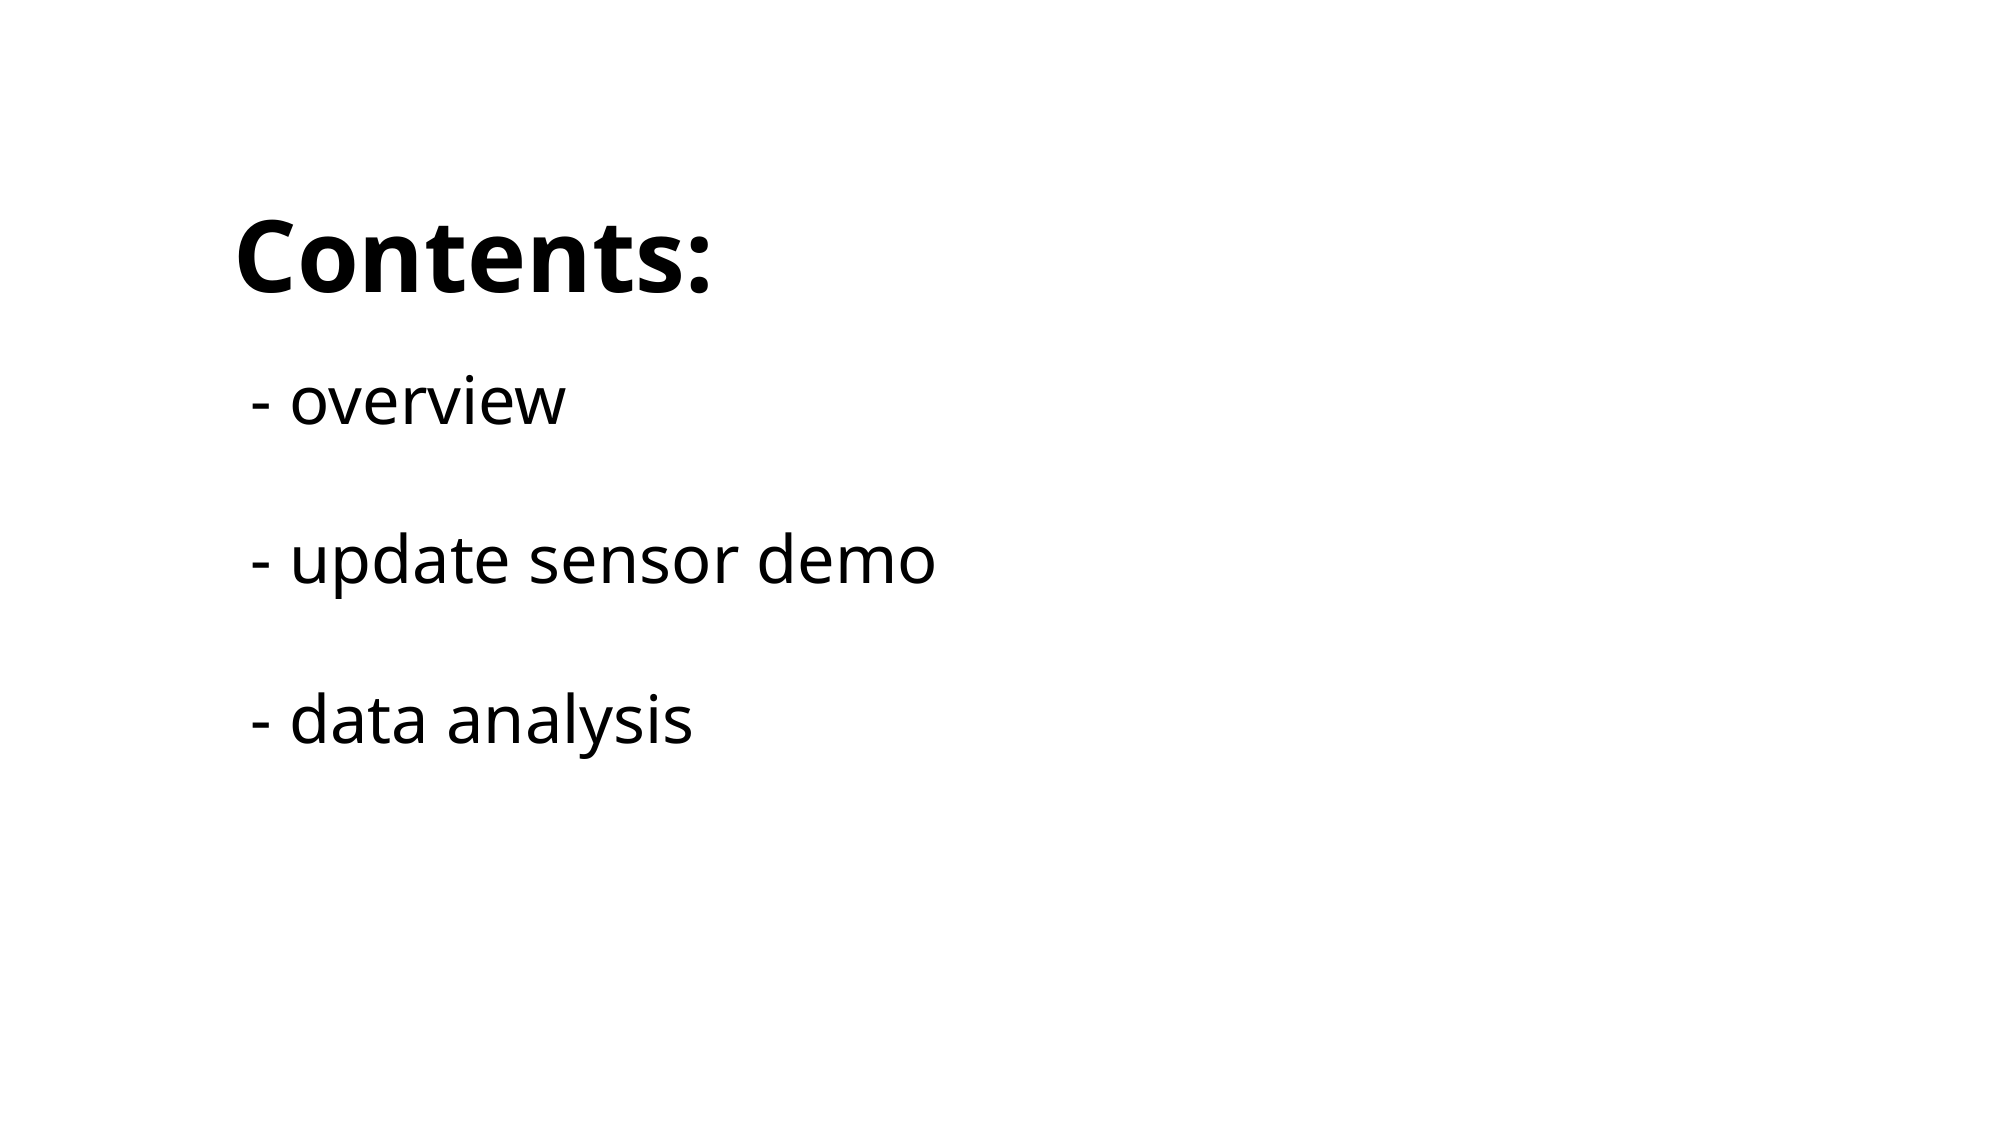

Contents:
 - overview
 - update sensor demo
 - data analysis